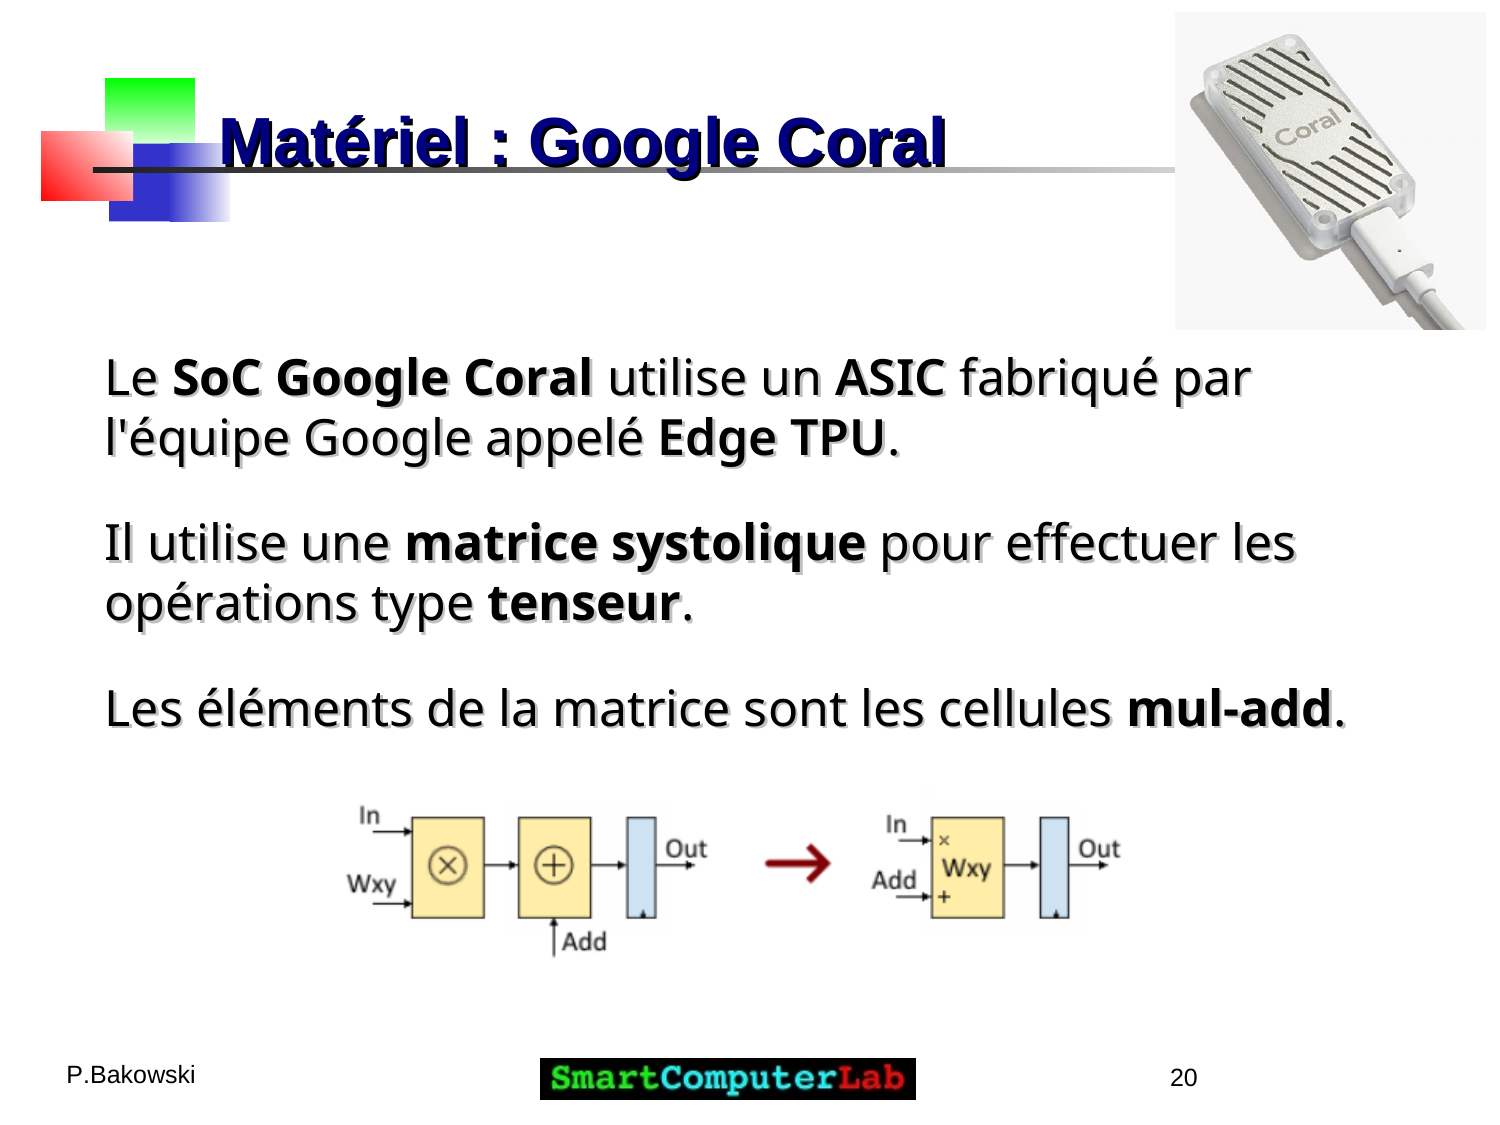

# Matériel : Google Coral
Le SoC Google Coral utilise un ASIC fabriqué par l'équipe Google appelé Edge TPU.
Il utilise une matrice systolique pour effectuer les opérations type tenseur.
Les éléments de la matrice sont les cellules mul-add.
20